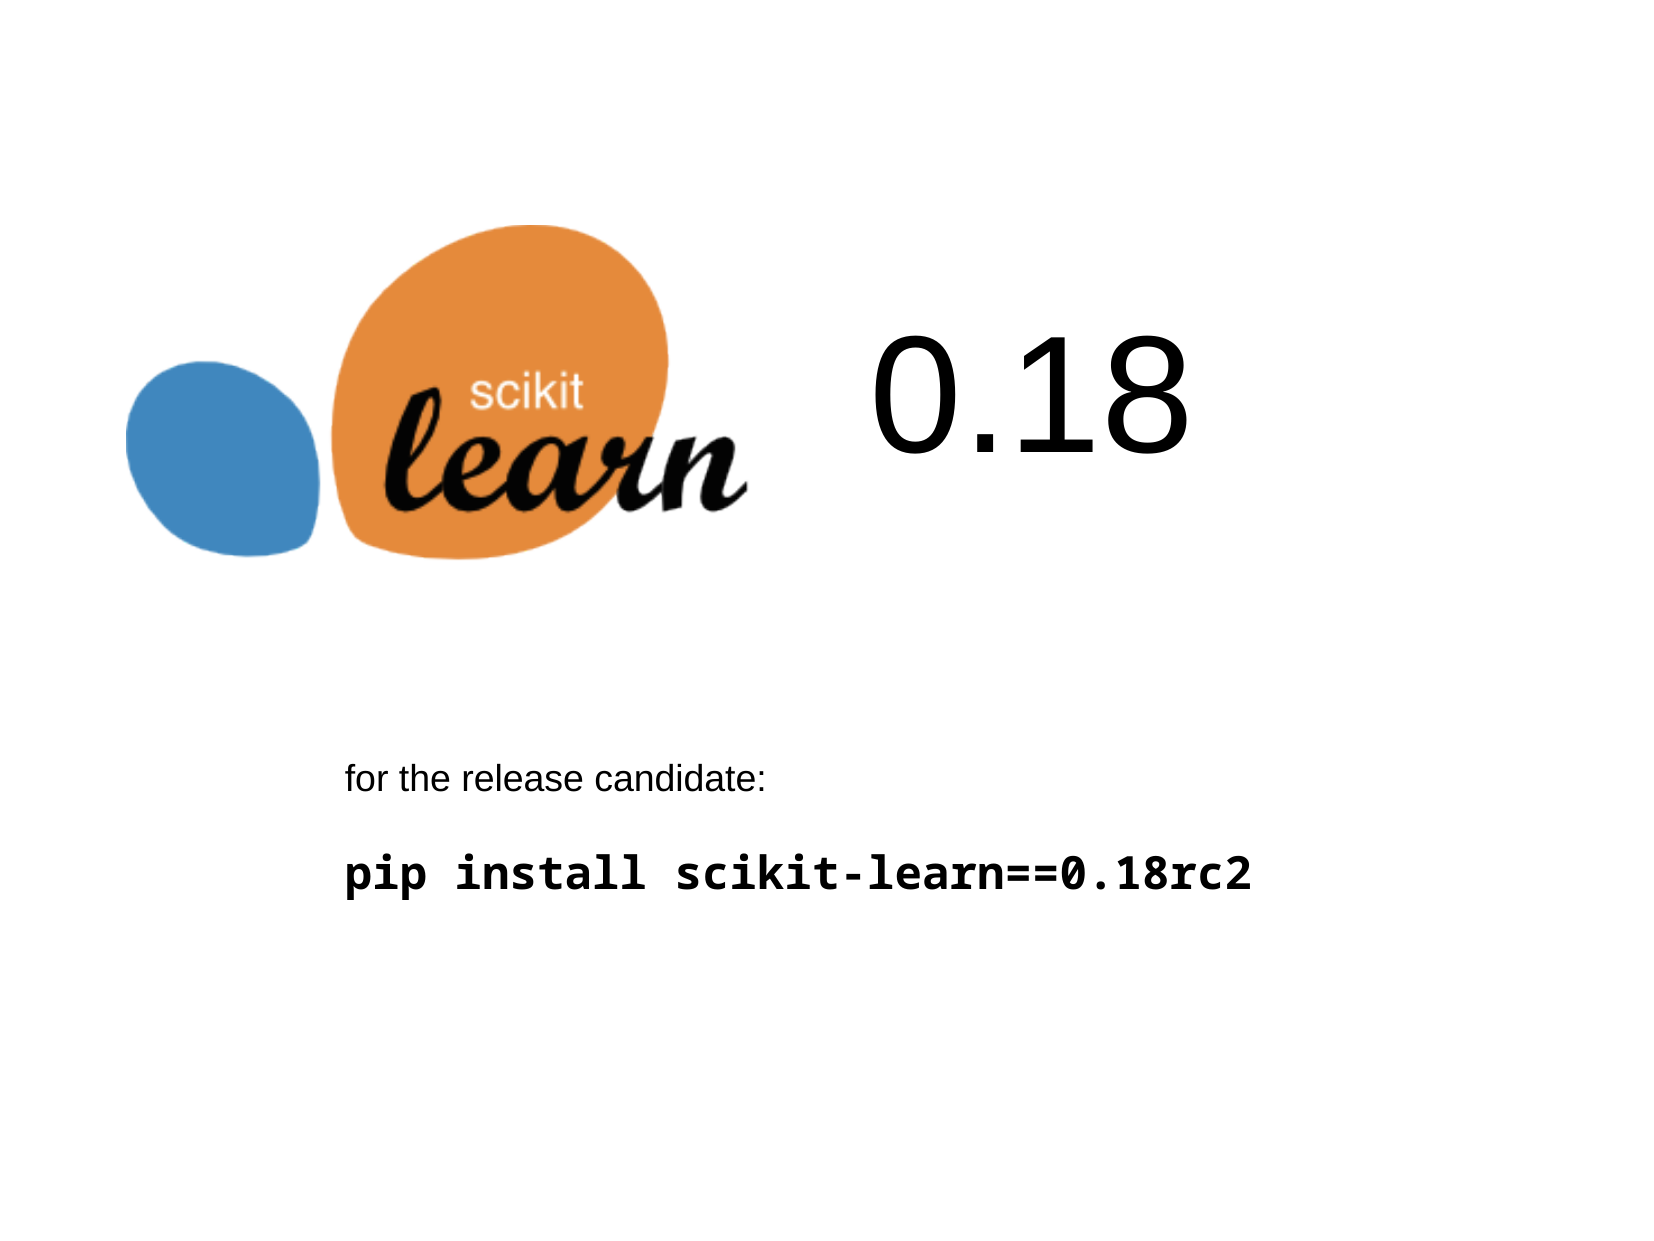

0.18
for the release candidate:
pip install scikit-learn==0.18rc2